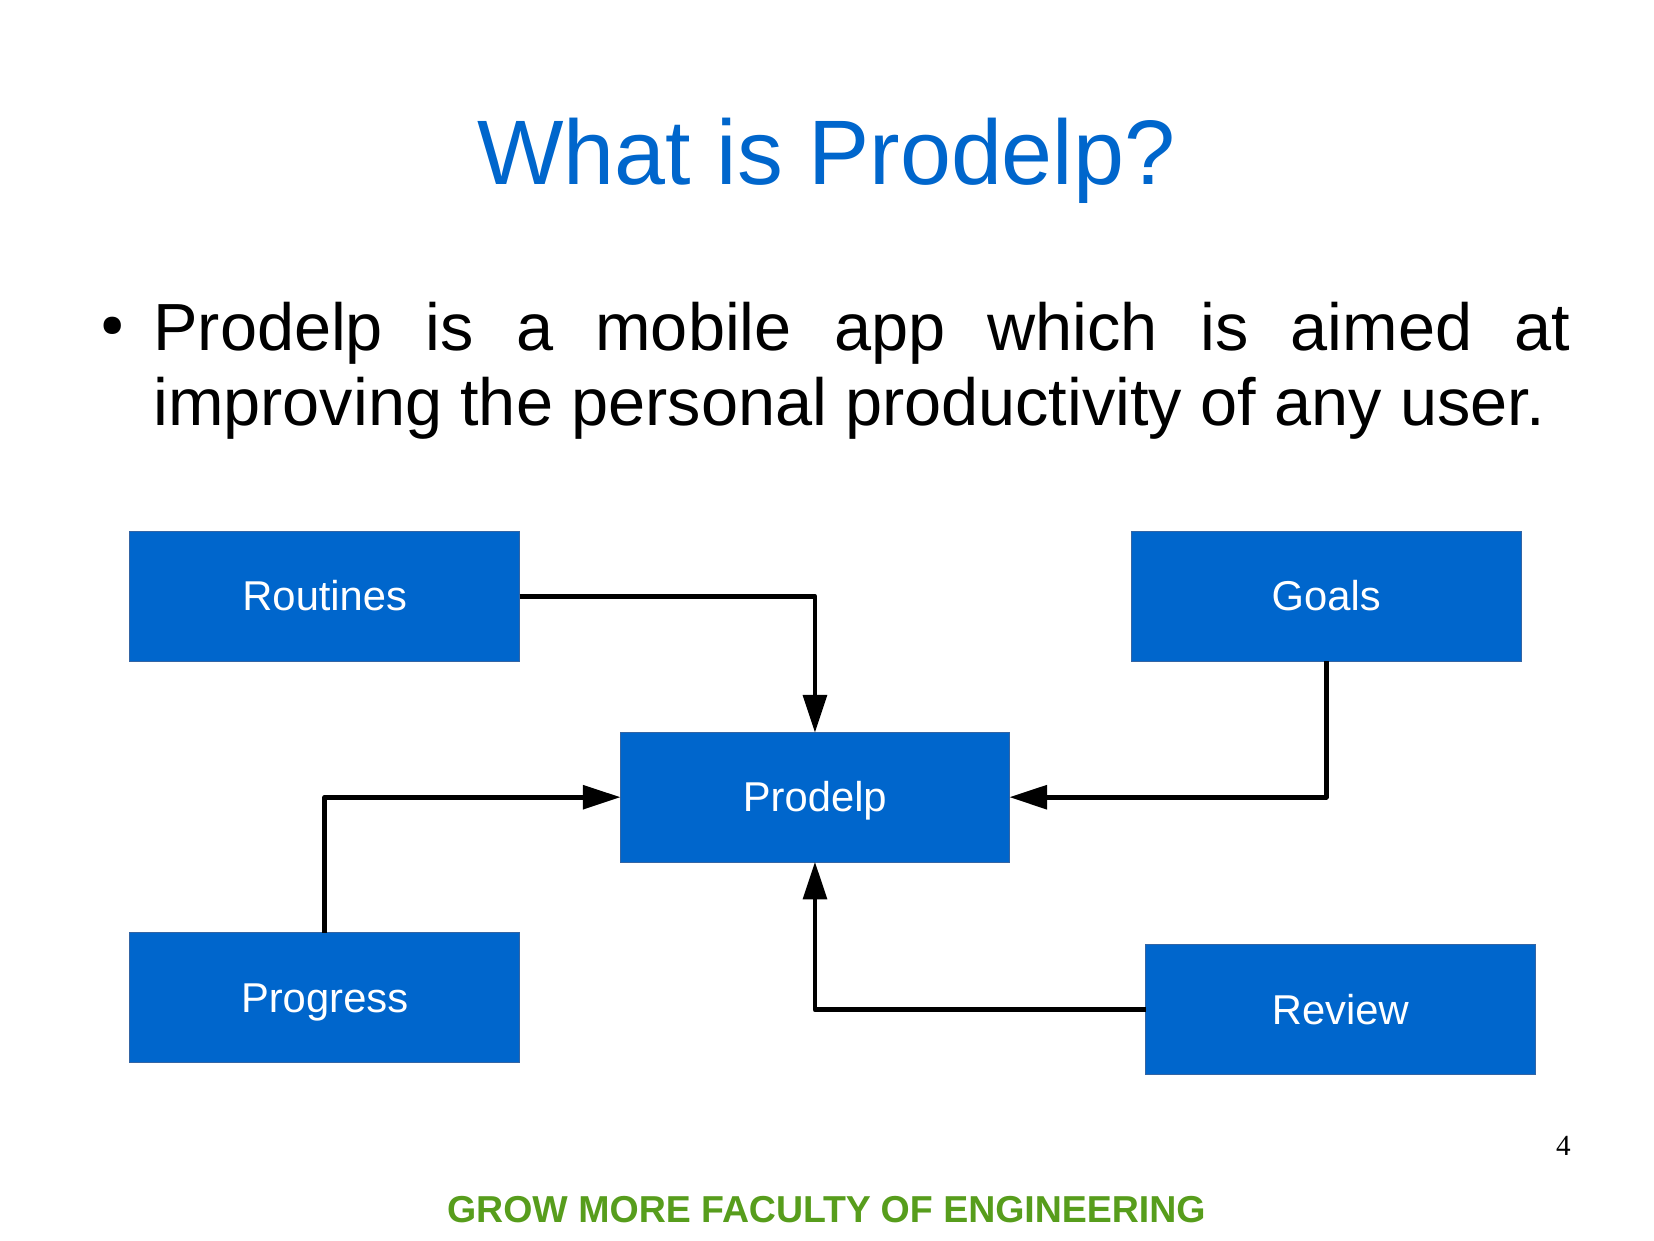

# What is Prodelp?
Prodelp is a mobile app which is aimed at improving the personal productivity of any user.
Routines
Goals
Prodelp
Progress
Review
4